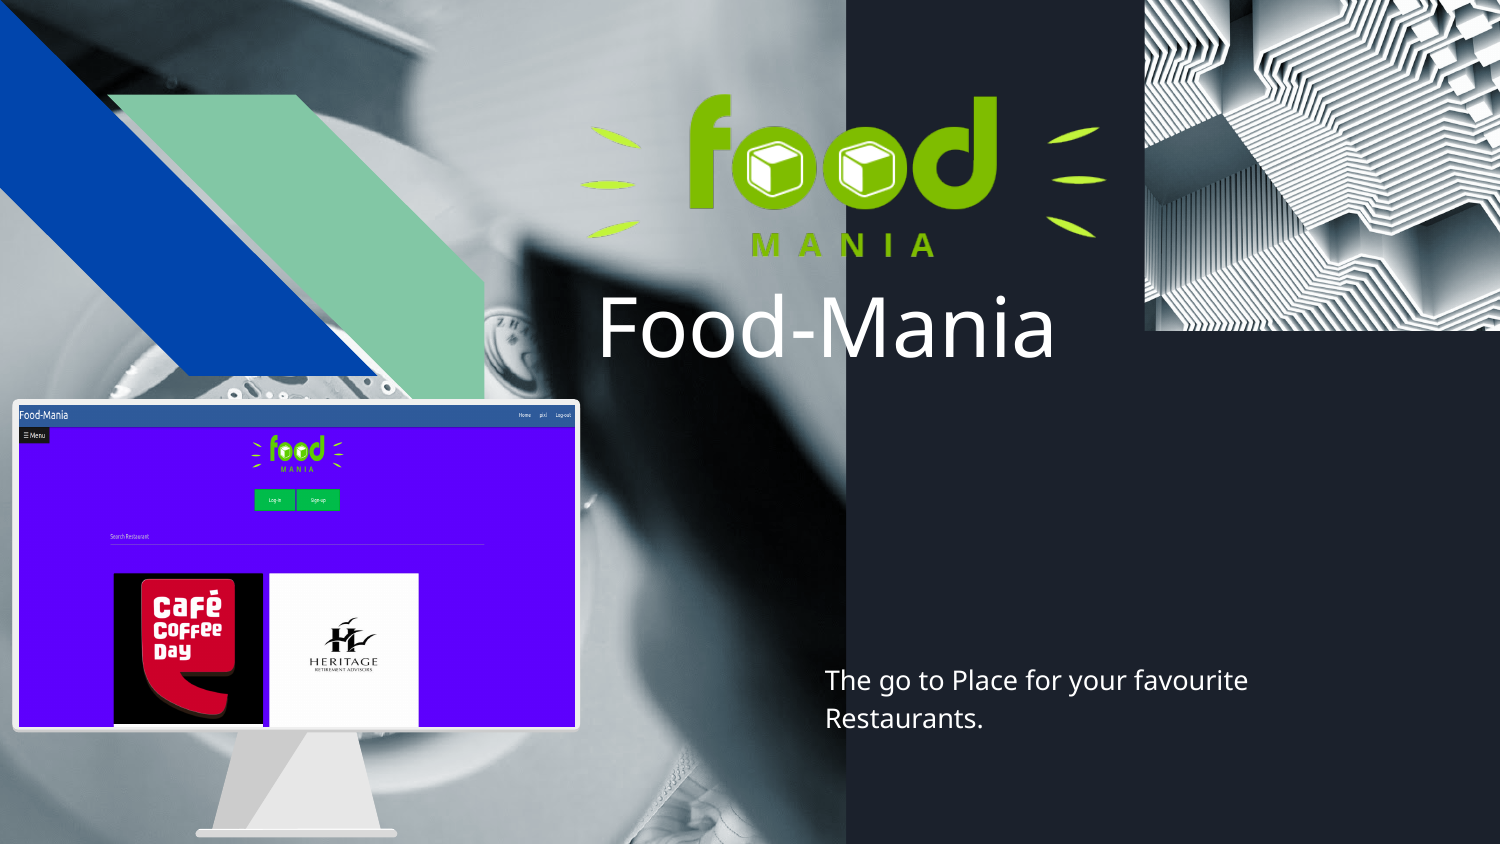

# Food-Mania
The go to Place for your favourite Restaurants.